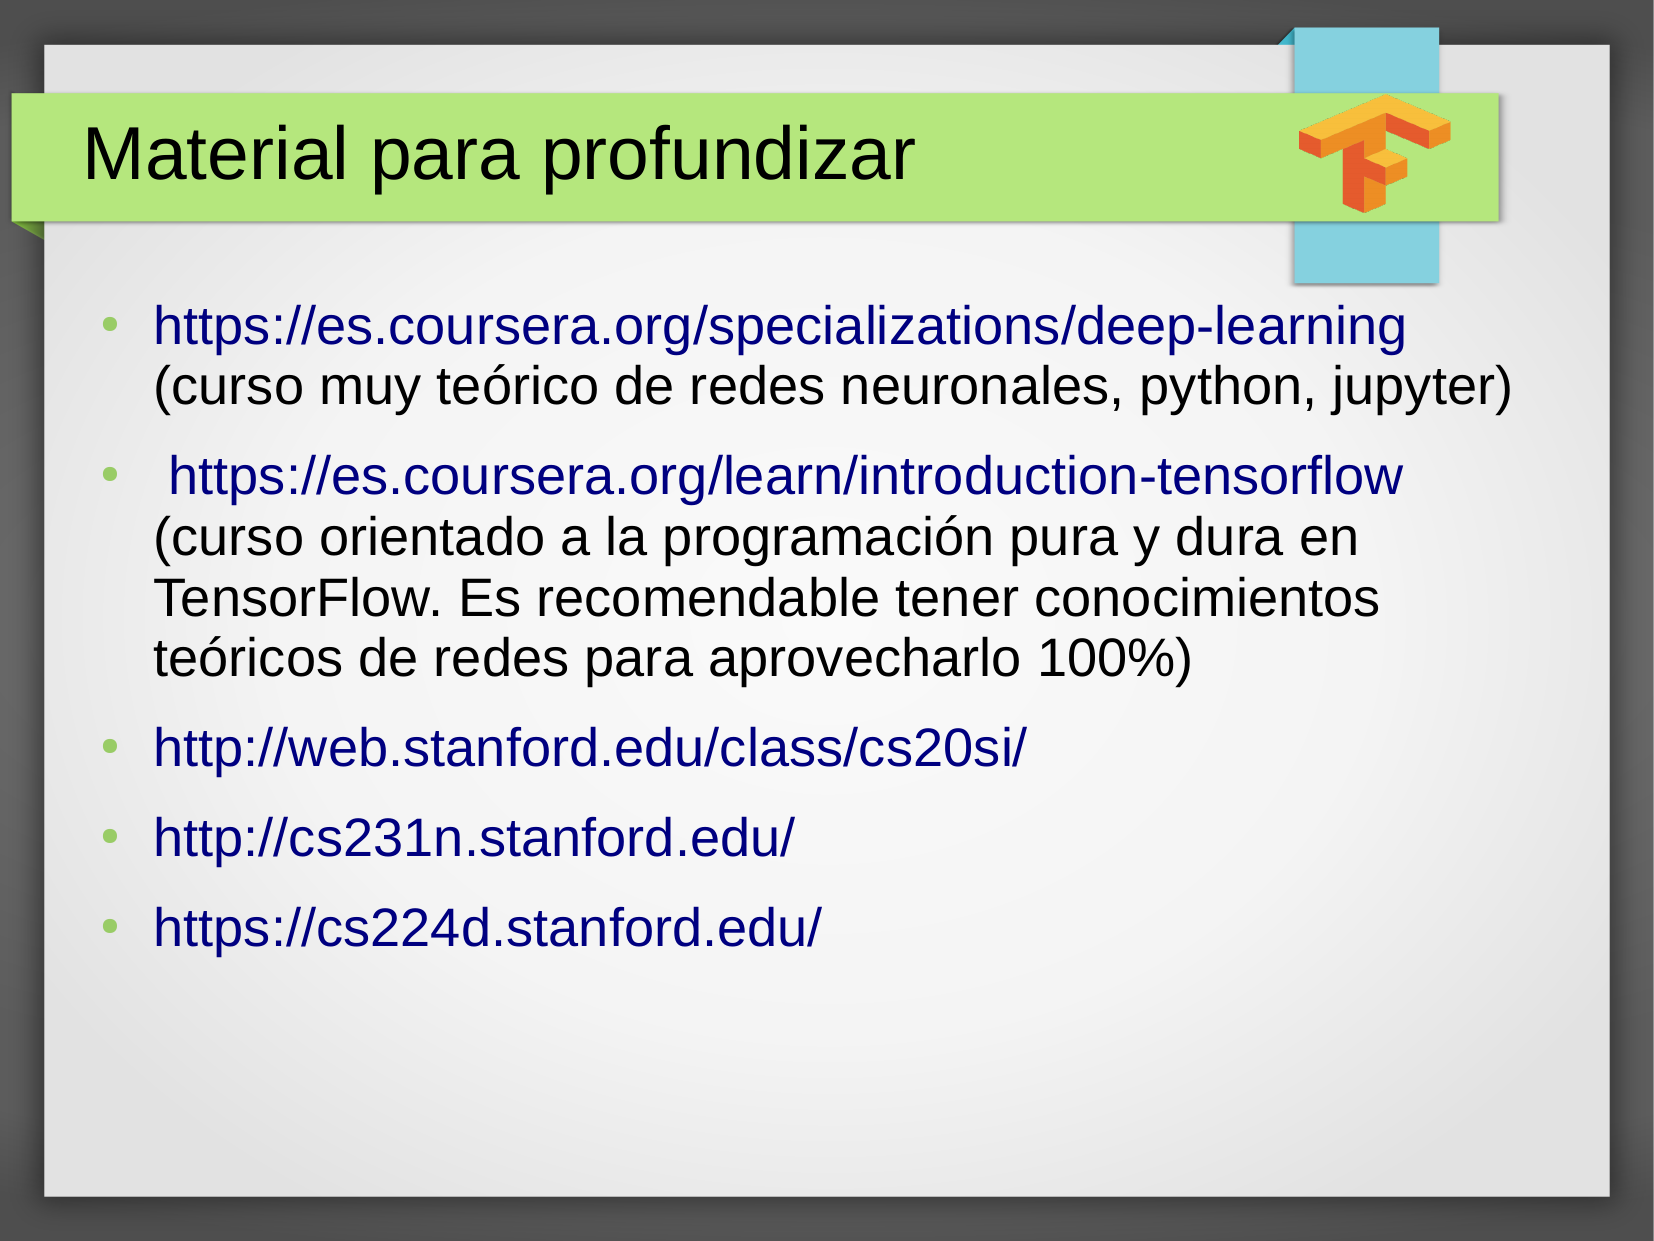

# Material para profundizar
https://es.coursera.org/specializations/deep-learning (curso muy teórico de redes neuronales, python, jupyter)
 https://es.coursera.org/learn/introduction-tensorflow (curso orientado a la programación pura y dura en TensorFlow. Es recomendable tener conocimientos teóricos de redes para aprovecharlo 100%)
http://web.stanford.edu/class/cs20si/
http://cs231n.stanford.edu/
https://cs224d.stanford.edu/